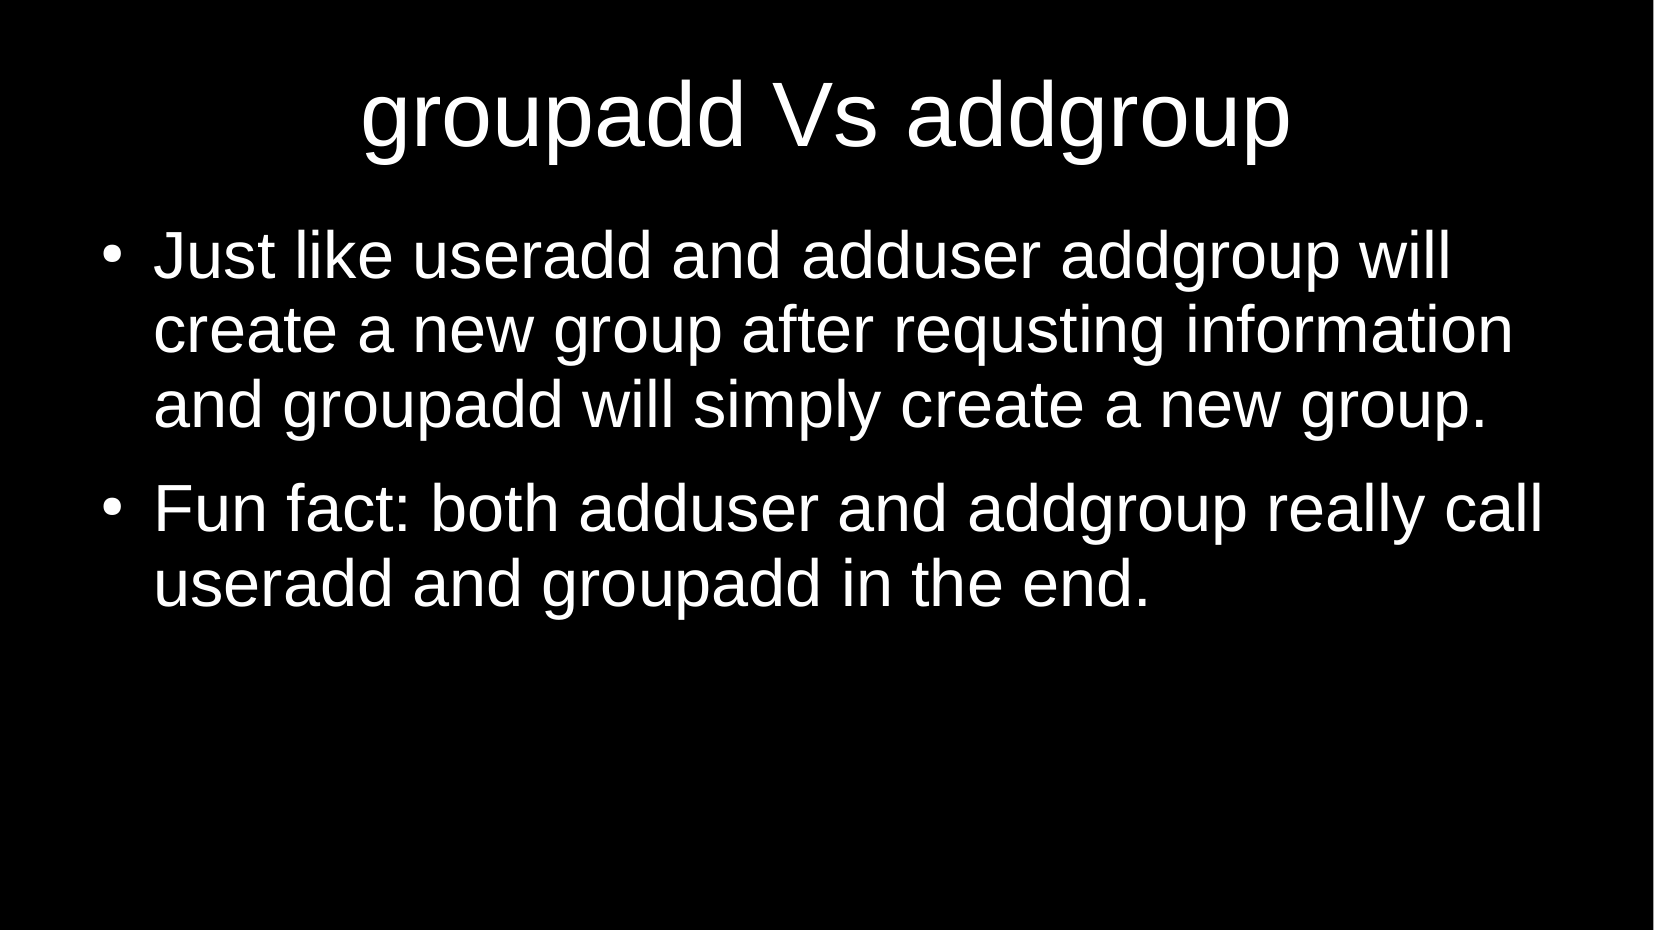

# groupadd Vs addgroup
Just like useradd and adduser addgroup will create a new group after requsting information and groupadd will simply create a new group.
Fun fact: both adduser and addgroup really call useradd and groupadd in the end.